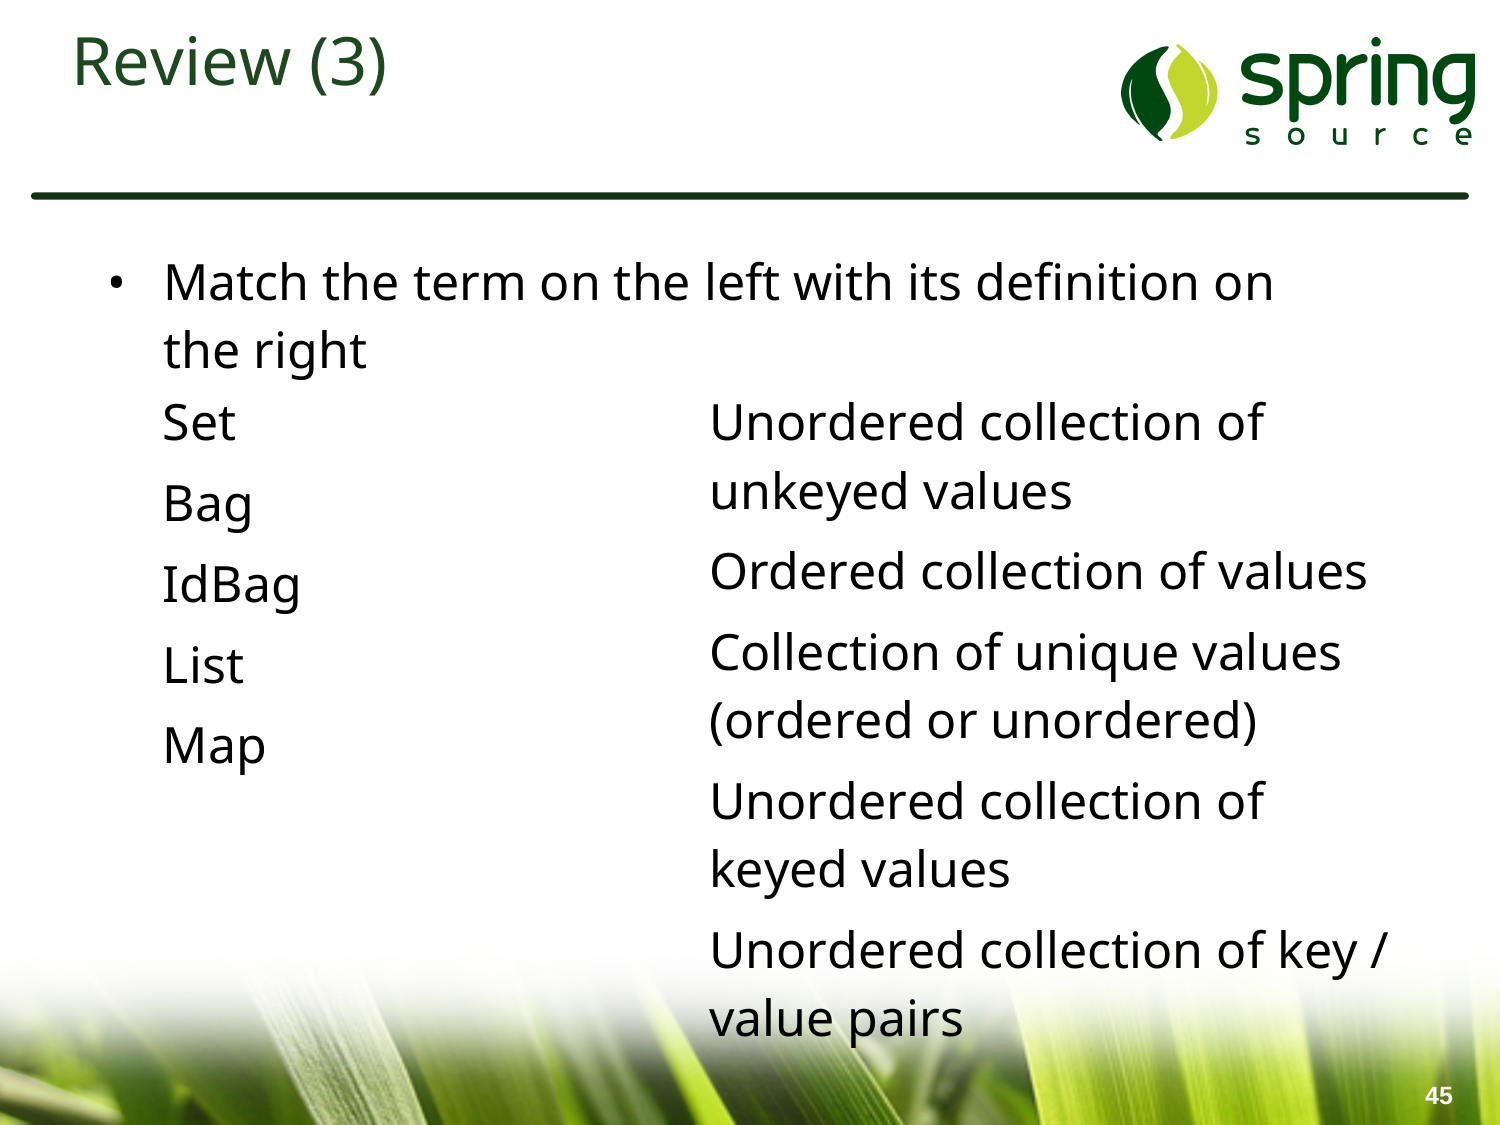

# Review (3)
Match the term on the left with its definition on the right
Set
Bag
IdBag
List
Map
Unordered collection of unkeyed values
Ordered collection of values
Collection of unique values (ordered or unordered)
Unordered collection of keyed values
Unordered collection of key / value pairs